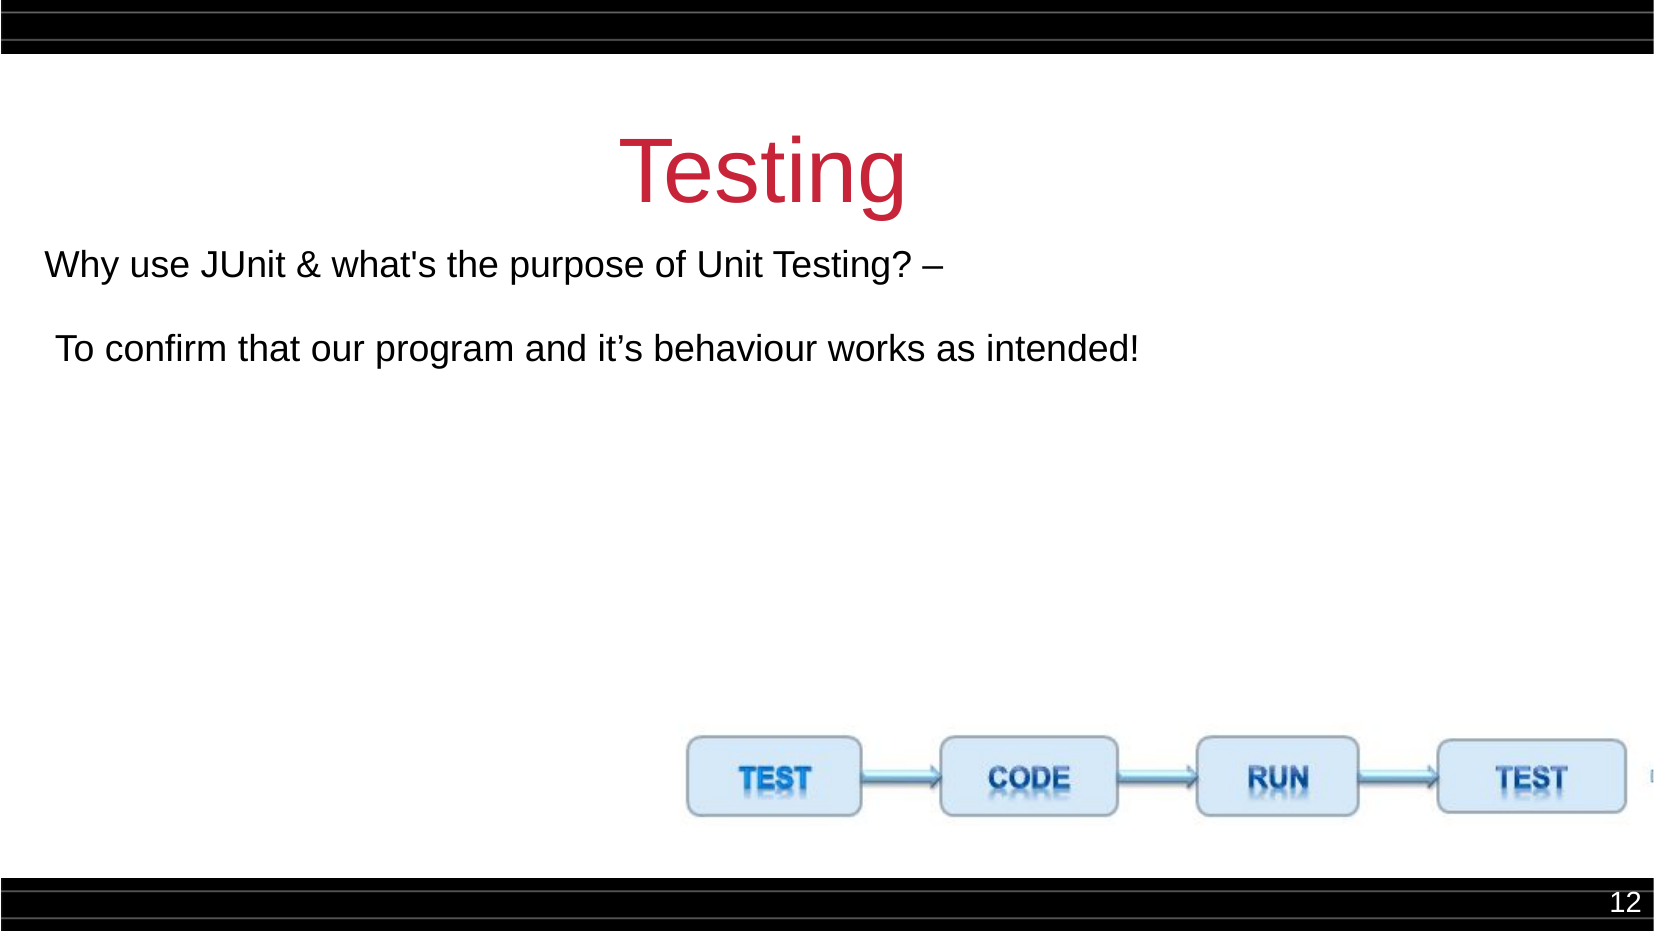

# Testing
Why use JUnit & what's the purpose of Unit Testing? –
 To confirm that our program and it’s behaviour works as intended!